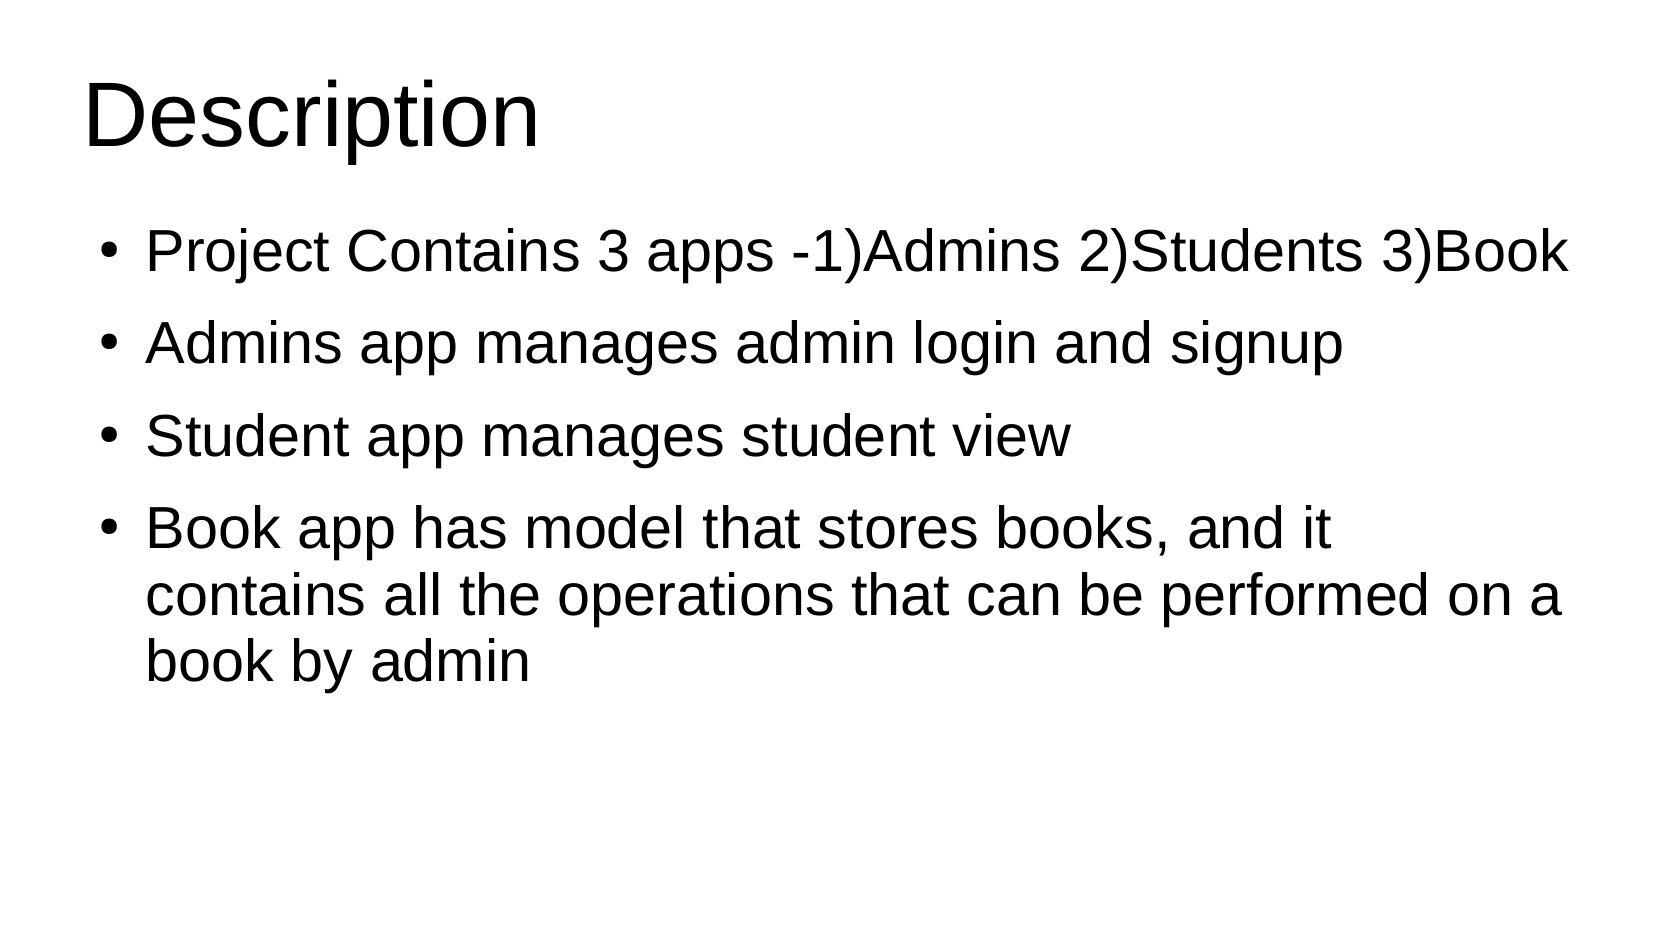

# Description
Project Contains 3 apps -1)Admins 2)Students 3)Book
Admins app manages admin login and signup
Student app manages student view
Book app has model that stores books, and it contains all the operations that can be performed on a book by admin